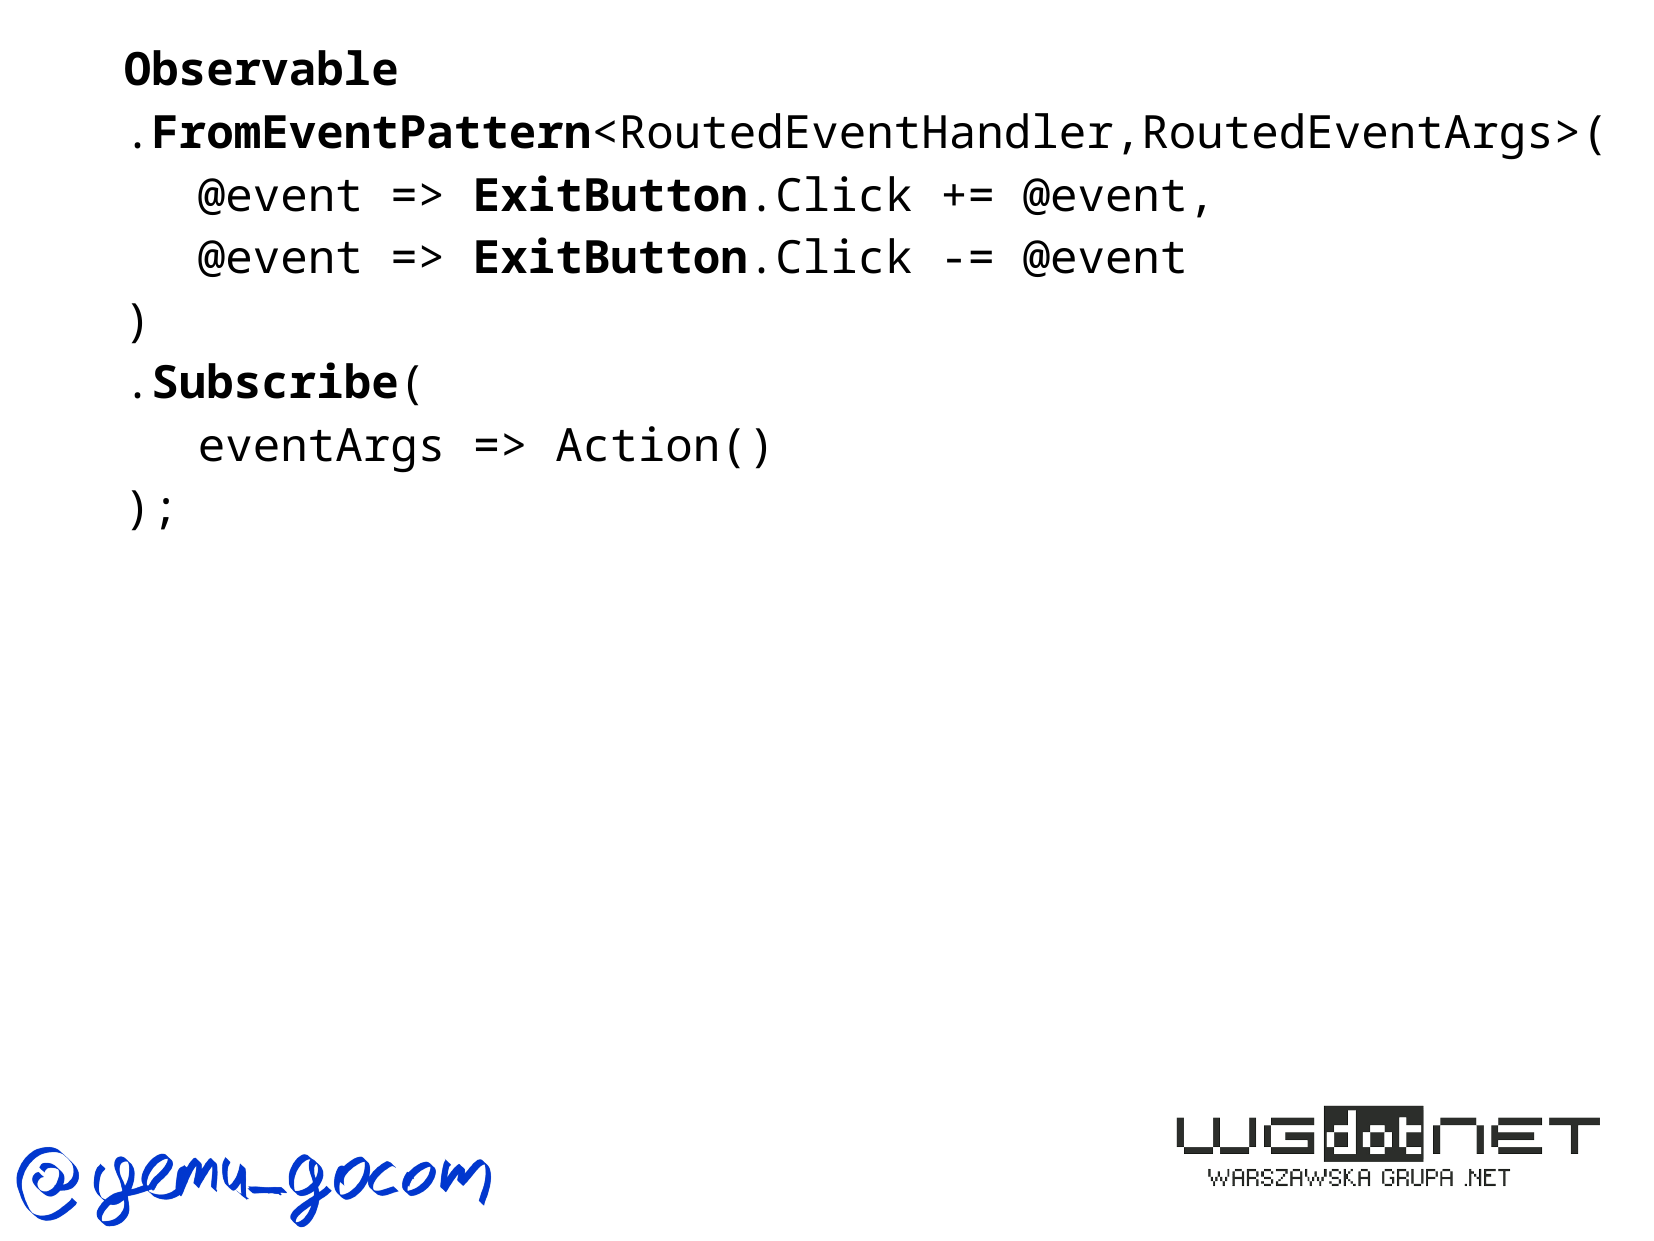

Observable
	.FromEventPattern<RoutedEventHandler,RoutedEventArgs>(
		@event => ExitButton.Click += @event,
		@event => ExitButton.Click -= @event
	)
	.Subscribe(
		eventArgs => Action()
	);